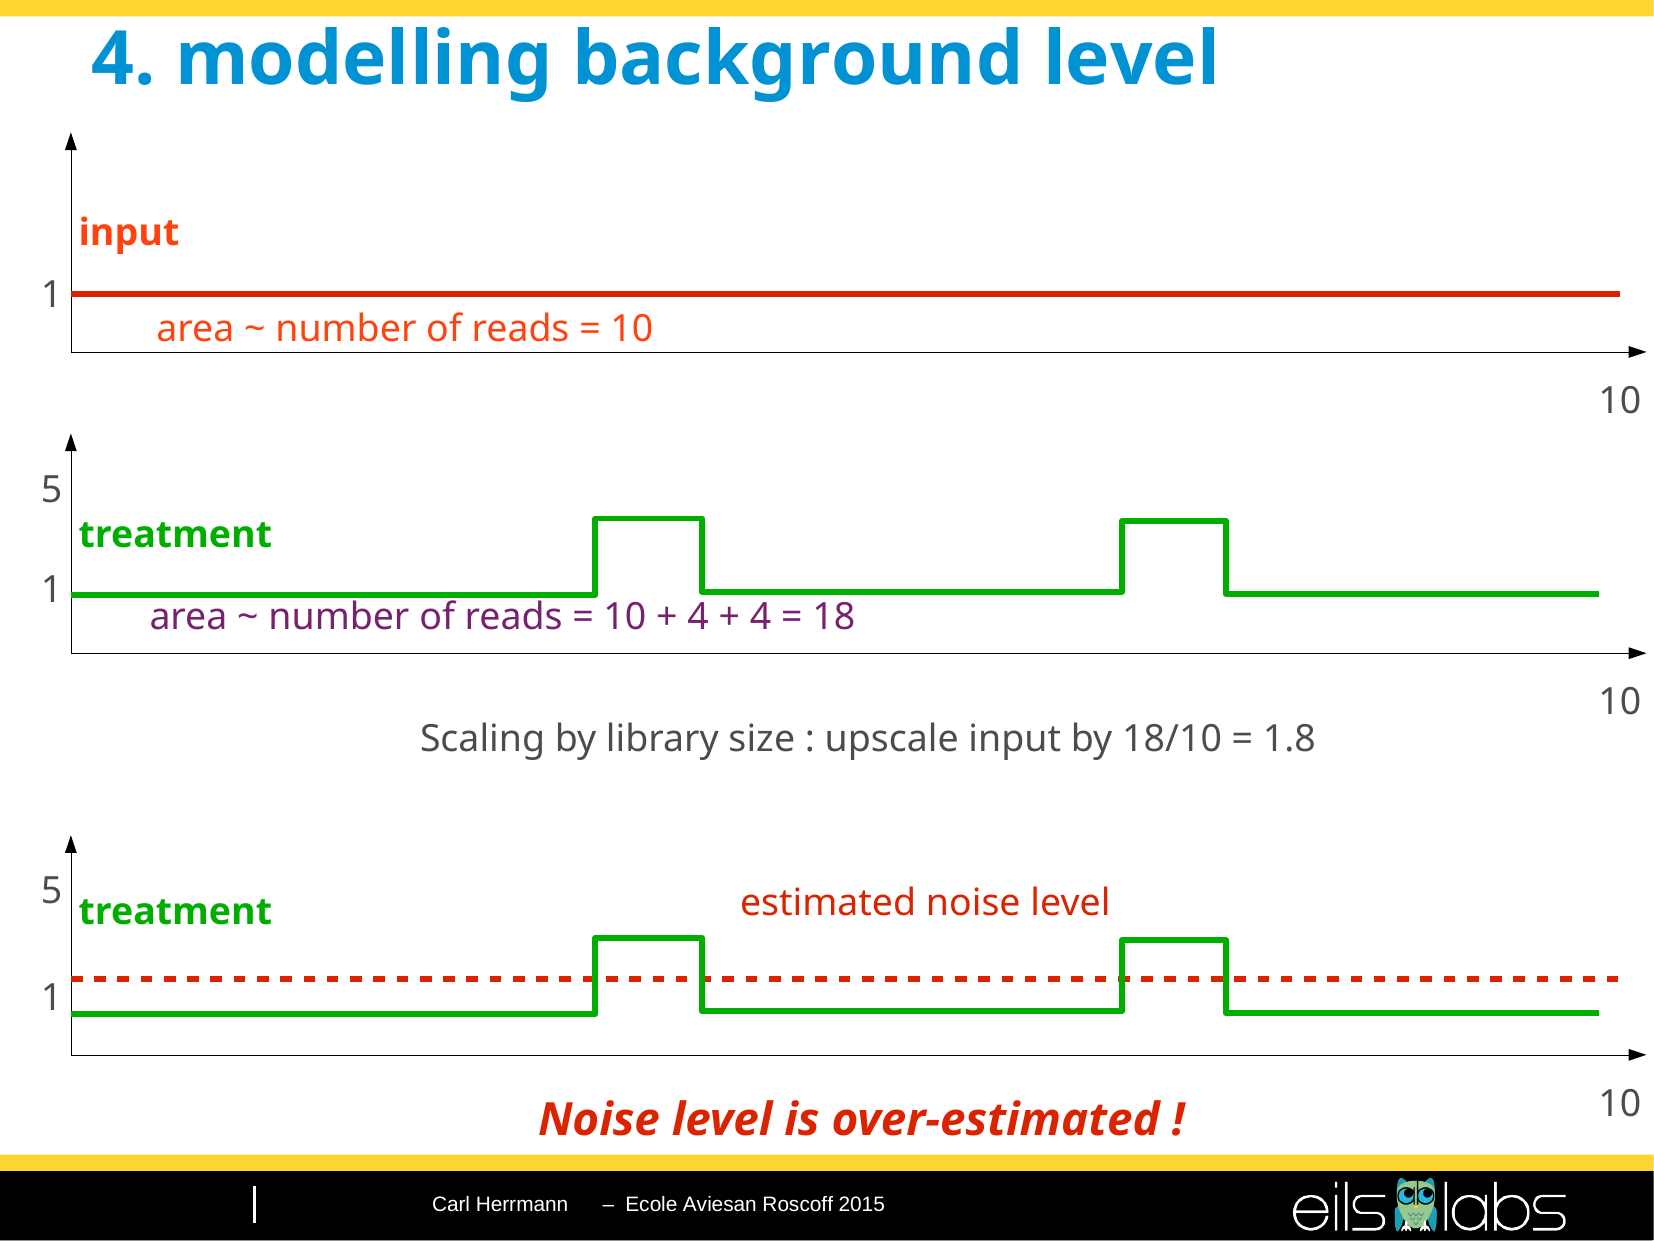

# 4. modelling background level
input
1
area ~ number of reads = 10
10
5
treatment
1
area ~ number of reads = 10 + 4 + 4 = 18
10
Scaling by library size : upscale input by 18/10 = 1.8
5
estimated noise level
treatment
1
10
Noise level is over-estimated !